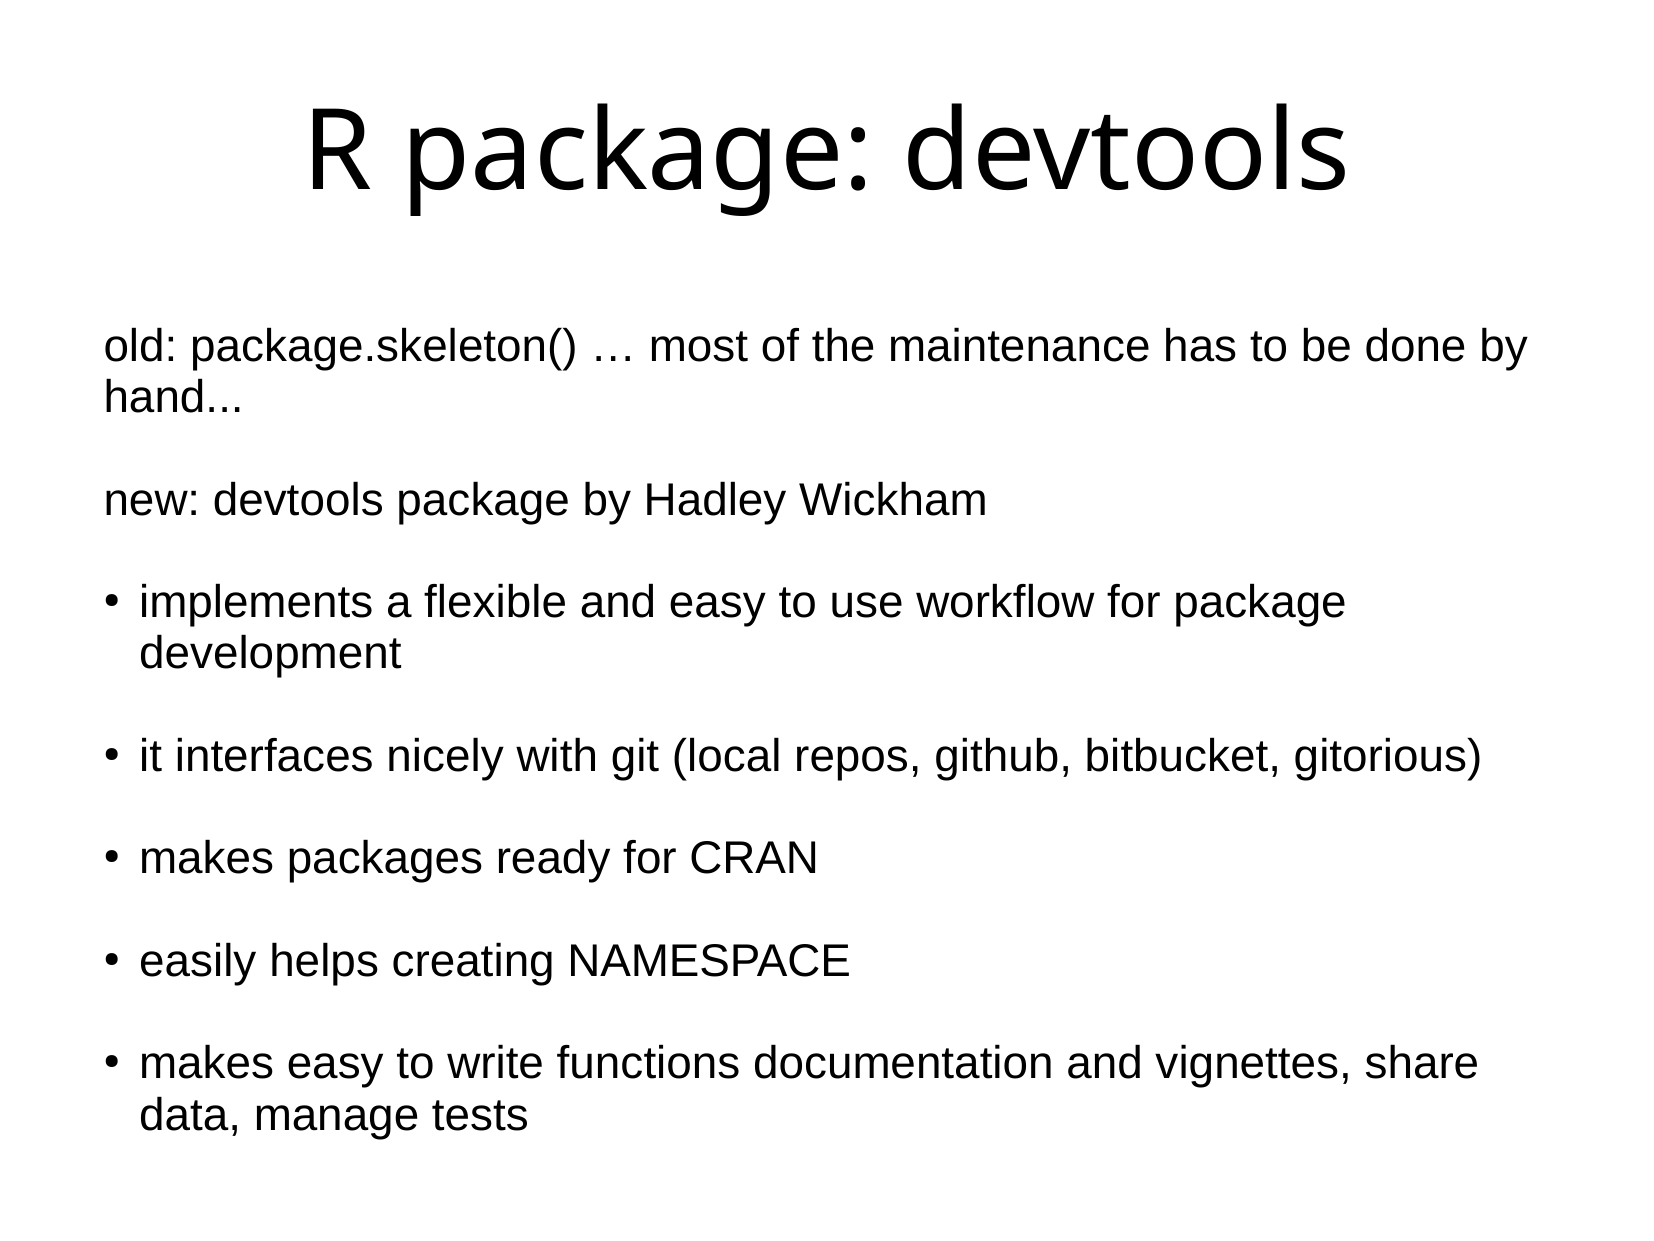

# R package: devtools
old: package.skeleton() … most of the maintenance has to be done by hand...
new: devtools package by Hadley Wickham
implements a flexible and easy to use workflow for package development
it interfaces nicely with git (local repos, github, bitbucket, gitorious)
makes packages ready for CRAN
easily helps creating NAMESPACE
makes easy to write functions documentation and vignettes, share data, manage tests